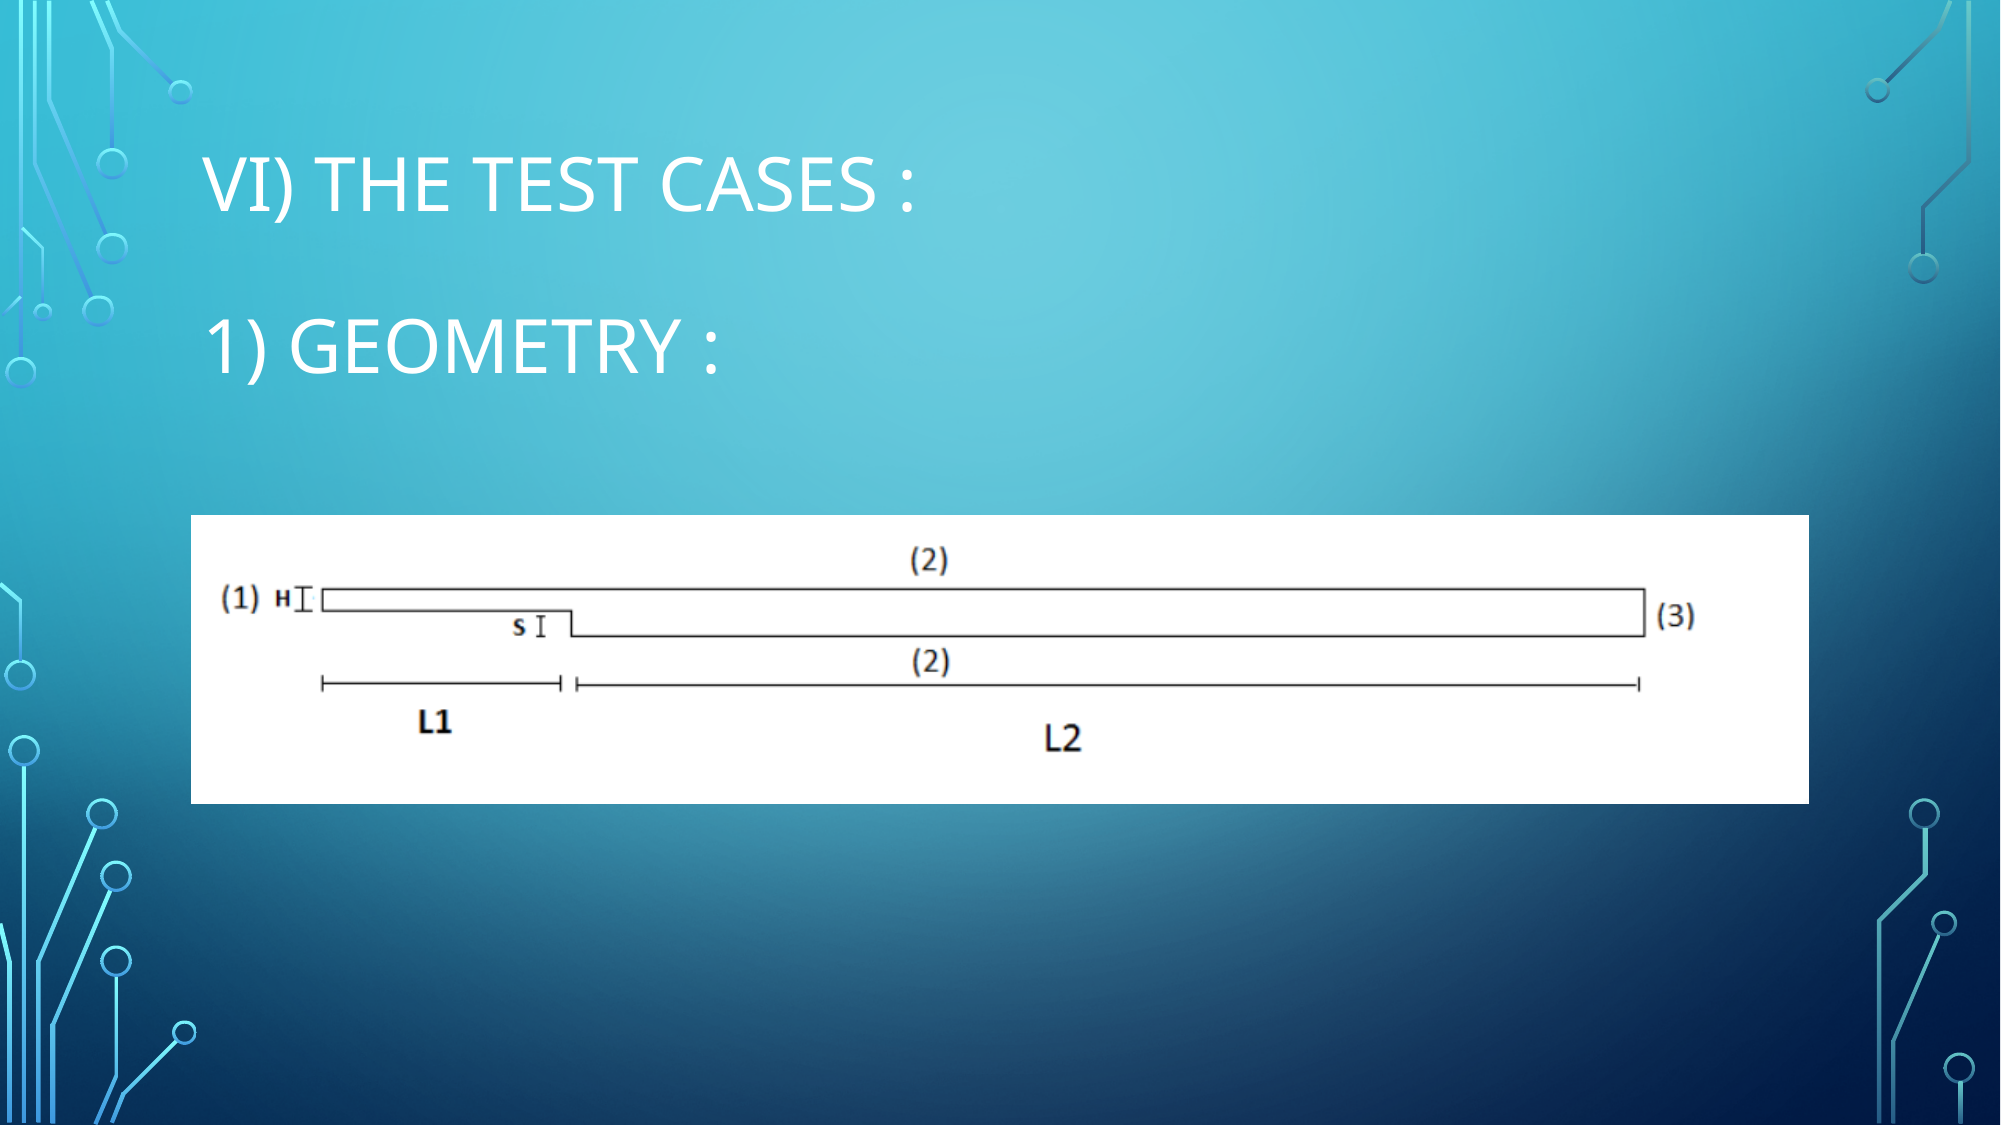

# VI) The test cases : 1) Geometry :